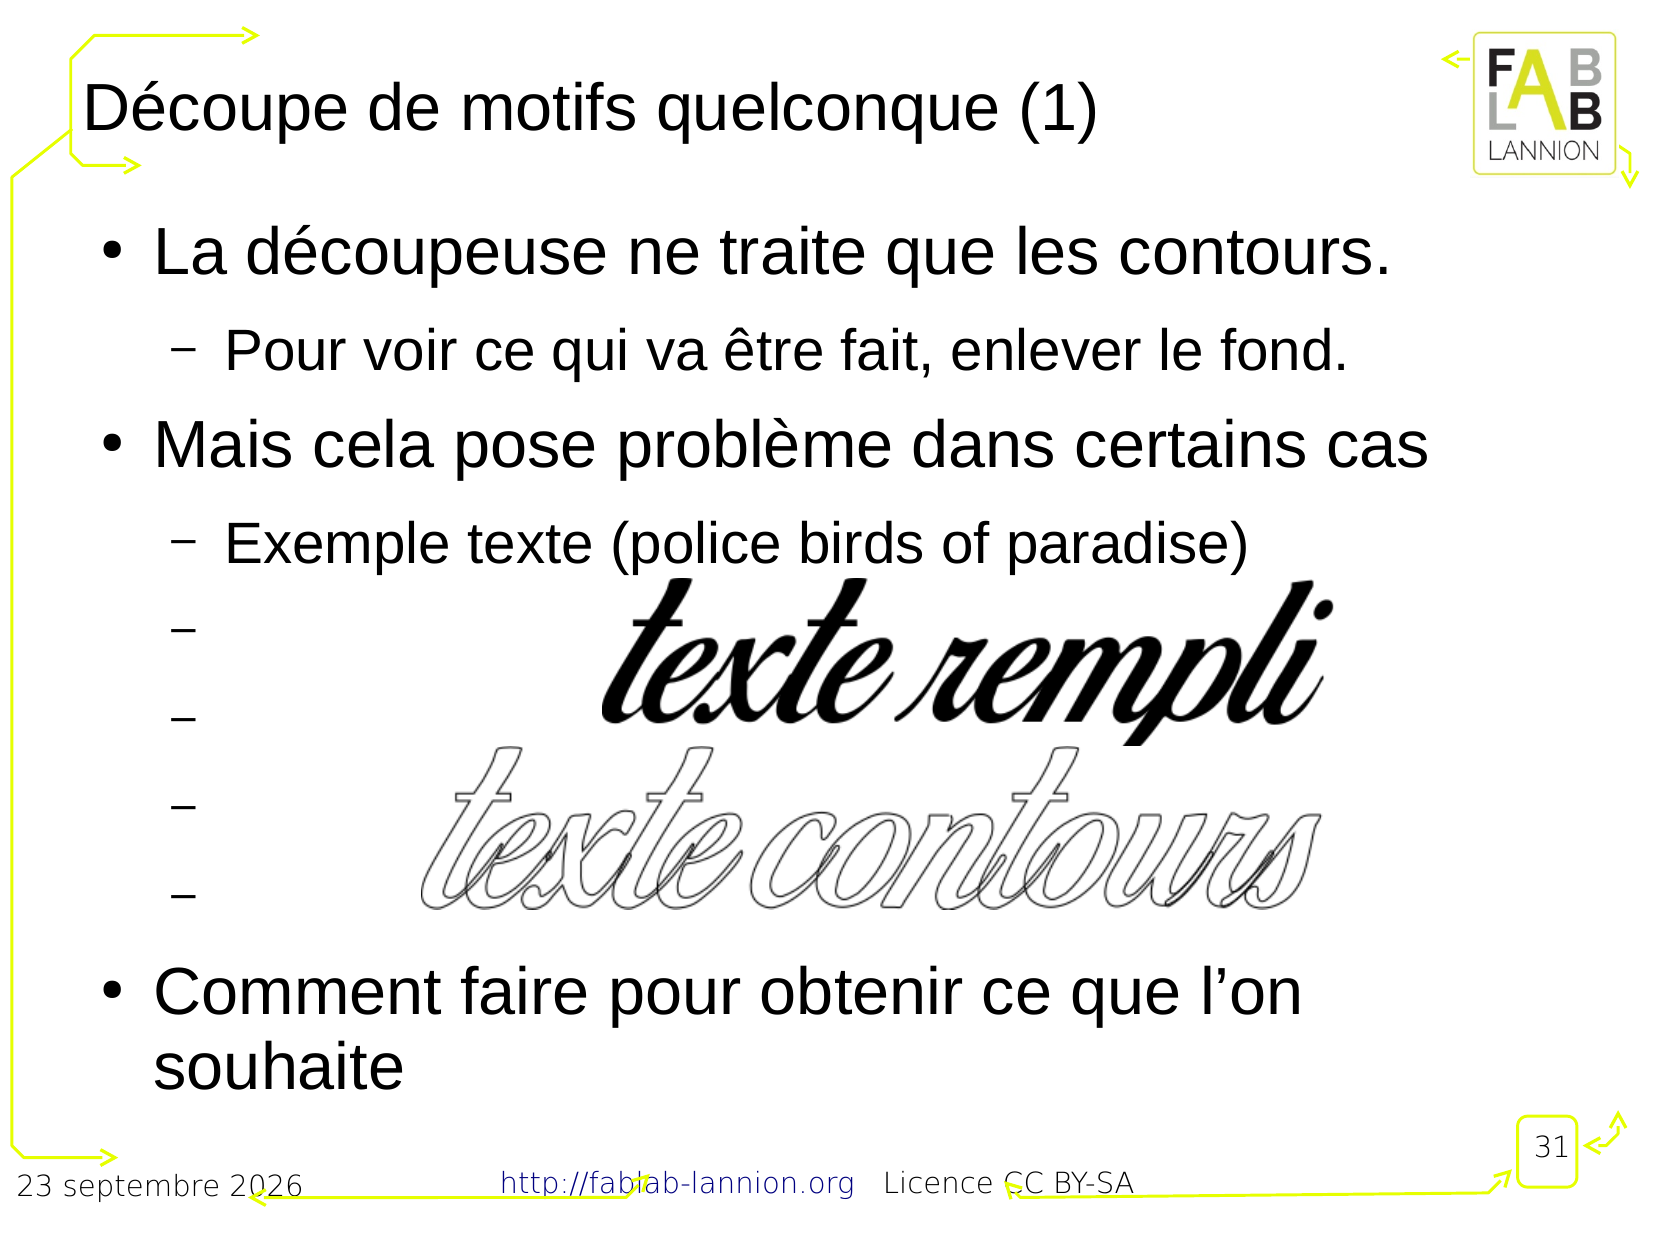

# Découpe de motifs quelconque (1)
La découpeuse ne traite que les contours.
Pour voir ce qui va être fait, enlever le fond.
Mais cela pose problème dans certains cas
Exemple texte (police birds of paradise)
Comment faire pour obtenir ce que l’on souhaite
31